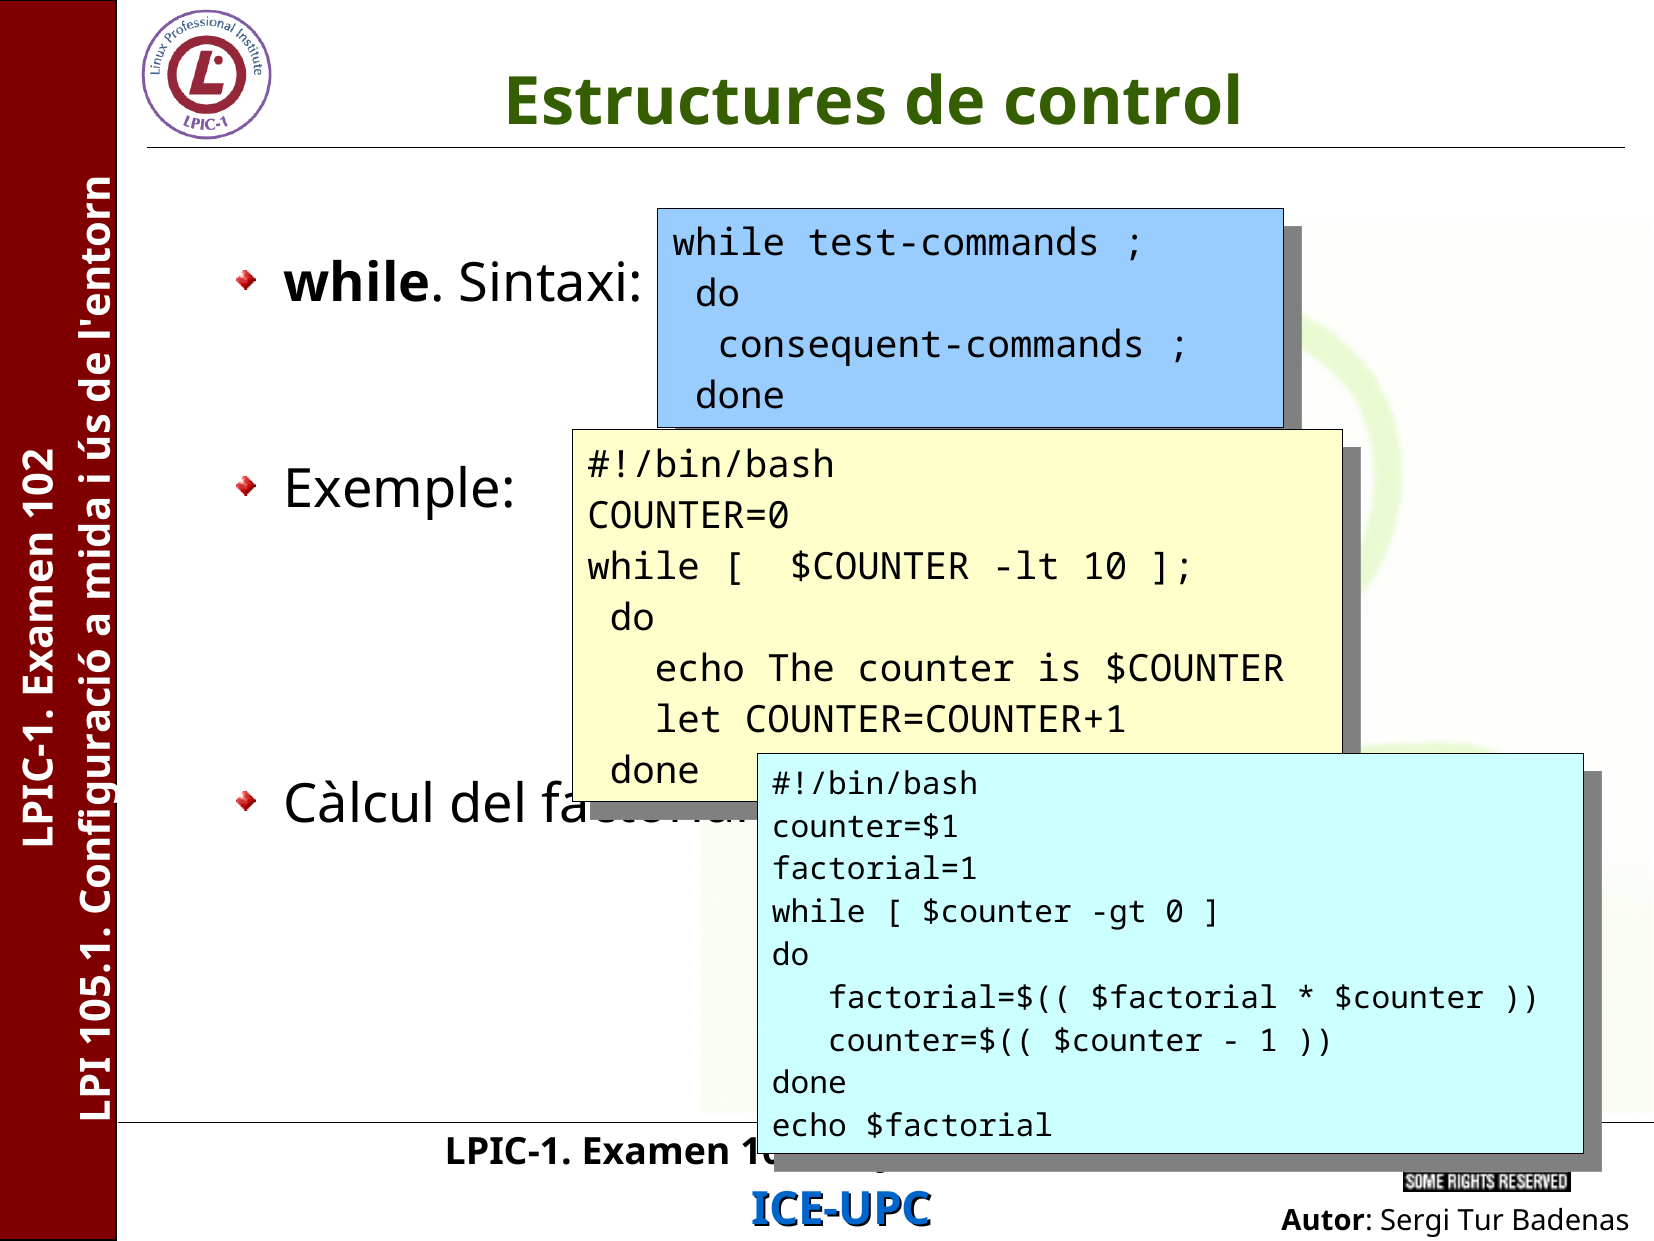

# Estructures de control
while test-commands ;
 do
 consequent-commands ;
 done
while. Sintaxi:
Exemple:
Càlcul del factorial
#!/bin/bash
COUNTER=0
while [ $COUNTER -lt 10 ];
 do
 echo The counter is $COUNTER
 let COUNTER=COUNTER+1
 done
#!/bin/bash
counter=$1
factorial=1
while [ $counter -gt 0 ]
do
 factorial=$(( $factorial * $counter ))
 counter=$(( $counter - 1 ))
done
echo $factorial